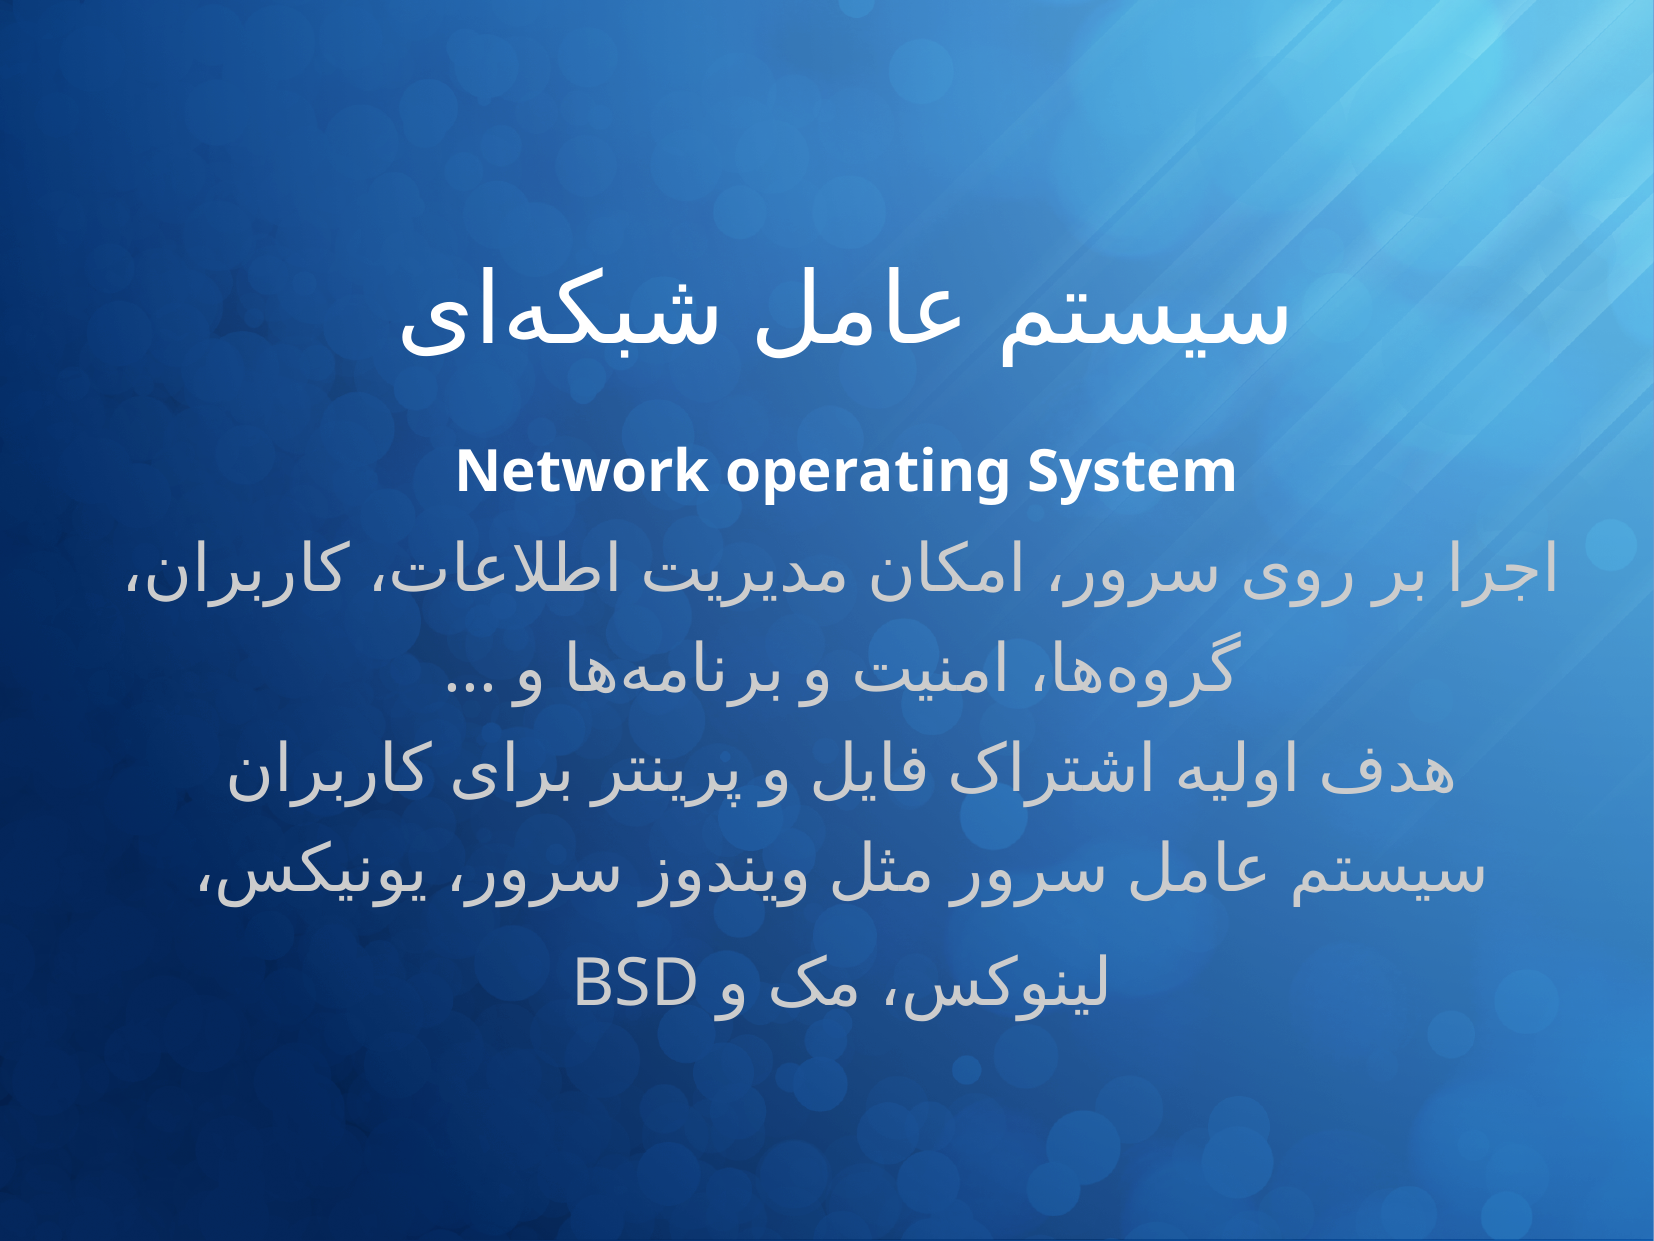

سیستم عامل شبکه‌ای
Network operating System
# اجرا بر روی سرور، امکان مدیریت اطلاعات، کاربران، گروه‌ها، امنیت و برنامه‌ها و ...
هدف اولیه اشتراک فایل و پرینتر برای کاربران
سیستم عامل سرور مثل ویندوز سرور، یونیکس، لینوکس، مک و BSD